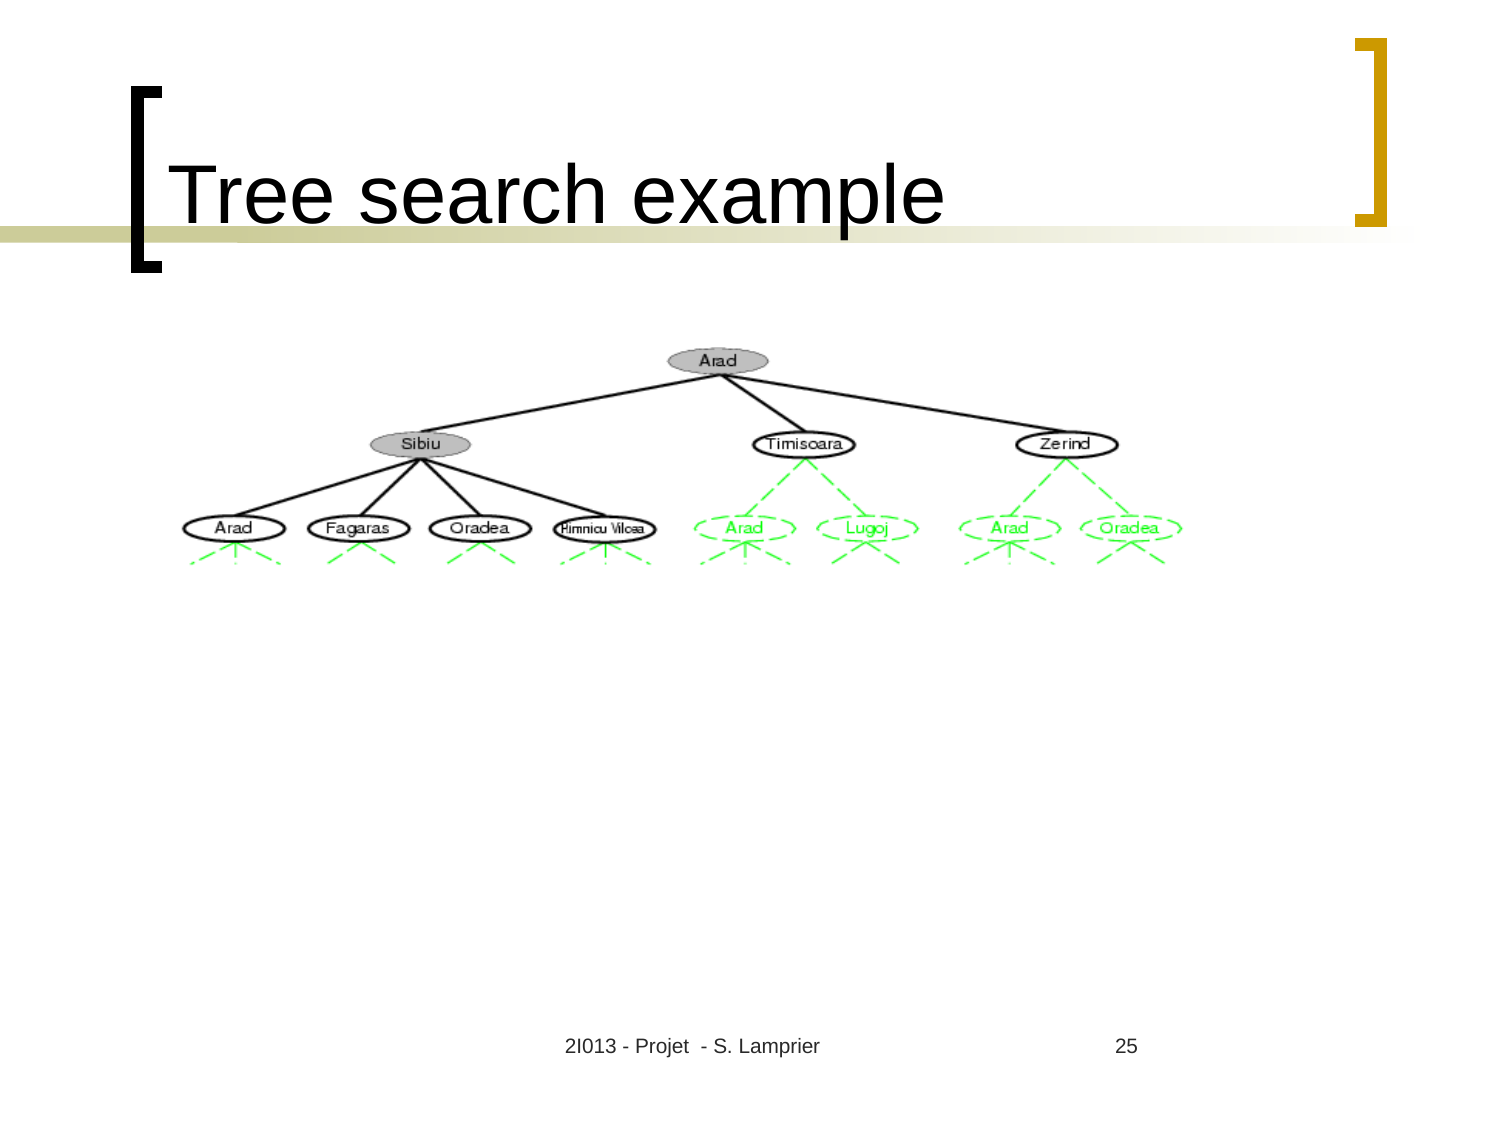

# Tree search example
2I013 - Projet - S. Lamprier